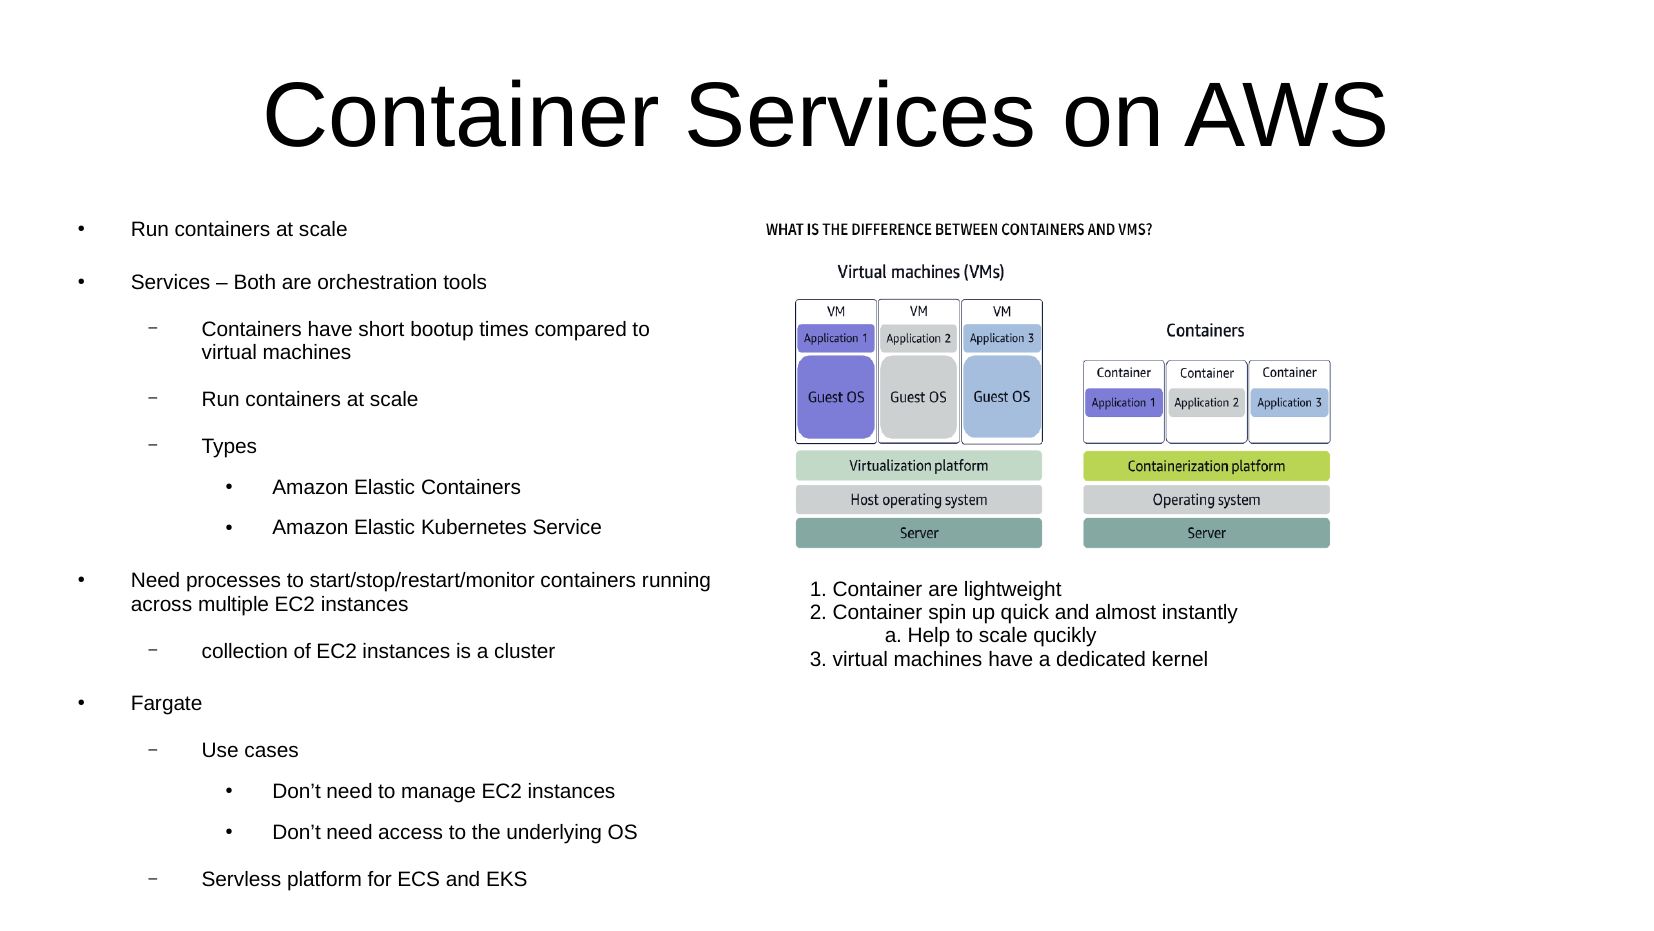

# Container Services on AWS
Run containers at scale
Services – Both are orchestration tools
Containers have short bootup times compared to
virtual machines
Run containers at scale
Types
Amazon Elastic Containers
Amazon Elastic Kubernetes Service
Need processes to start/stop/restart/monitor containers running
across multiple EC2 instances
collection of EC2 instances is a cluster
Fargate
Use cases
Don’t need to manage EC2 instances
Don’t need access to the underlying OS
Servless platform for ECS and EKS
1. Container are lightweight
2. Container spin up quick and almost instantly
	a. Help to scale qucikly
3. virtual machines have a dedicated kernel